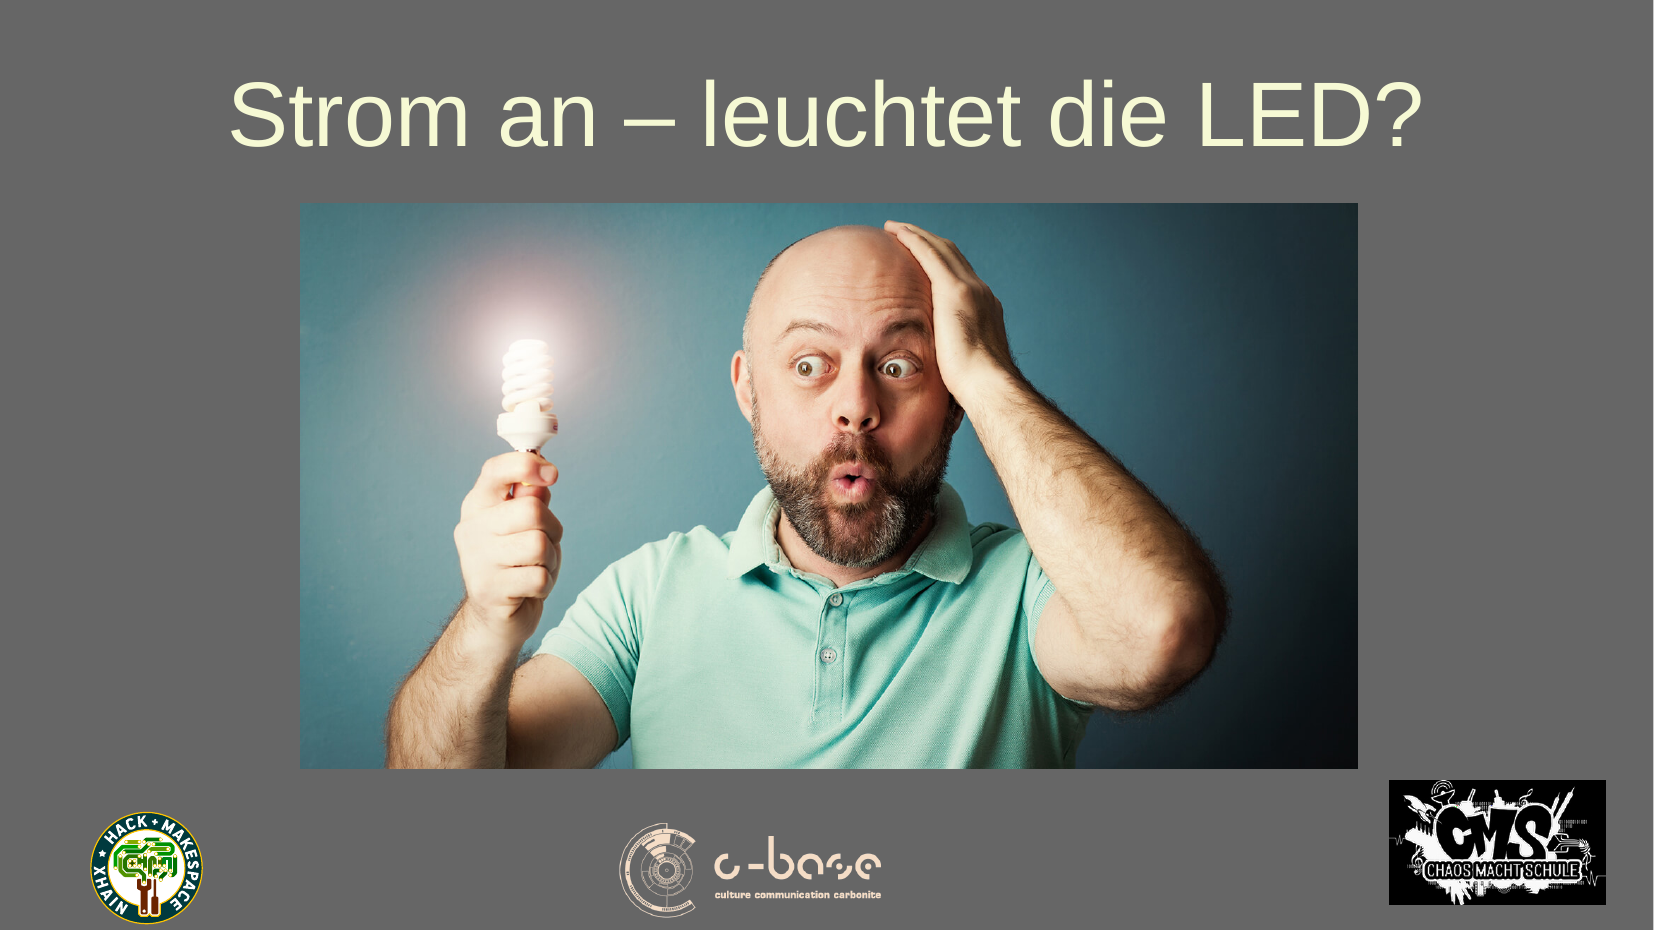

# Strom an – leuchtet die LED?